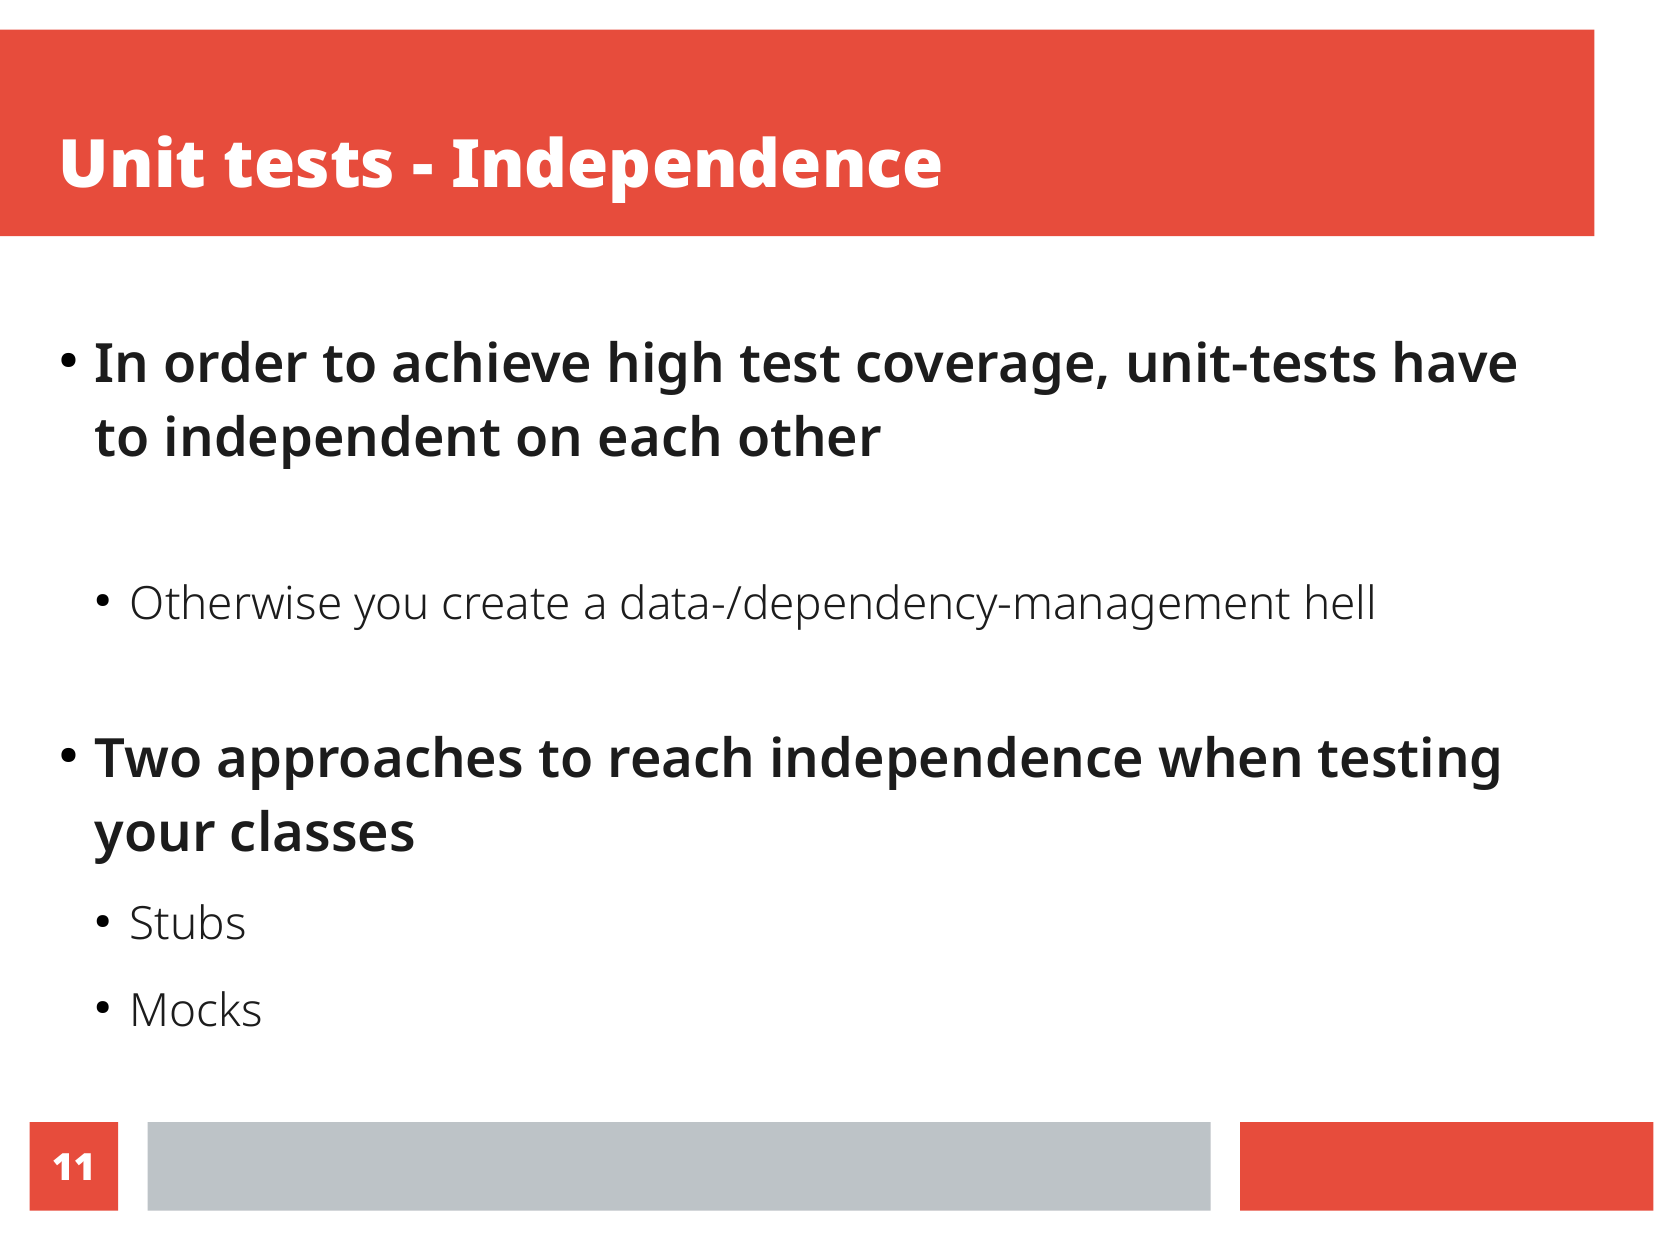

# Unit tests - Independence
In order to achieve high test coverage, unit-tests have to independent on each other
Otherwise you create a data-/dependency-management hell
Two approaches to reach independence when testing your classes
Stubs
Mocks
11